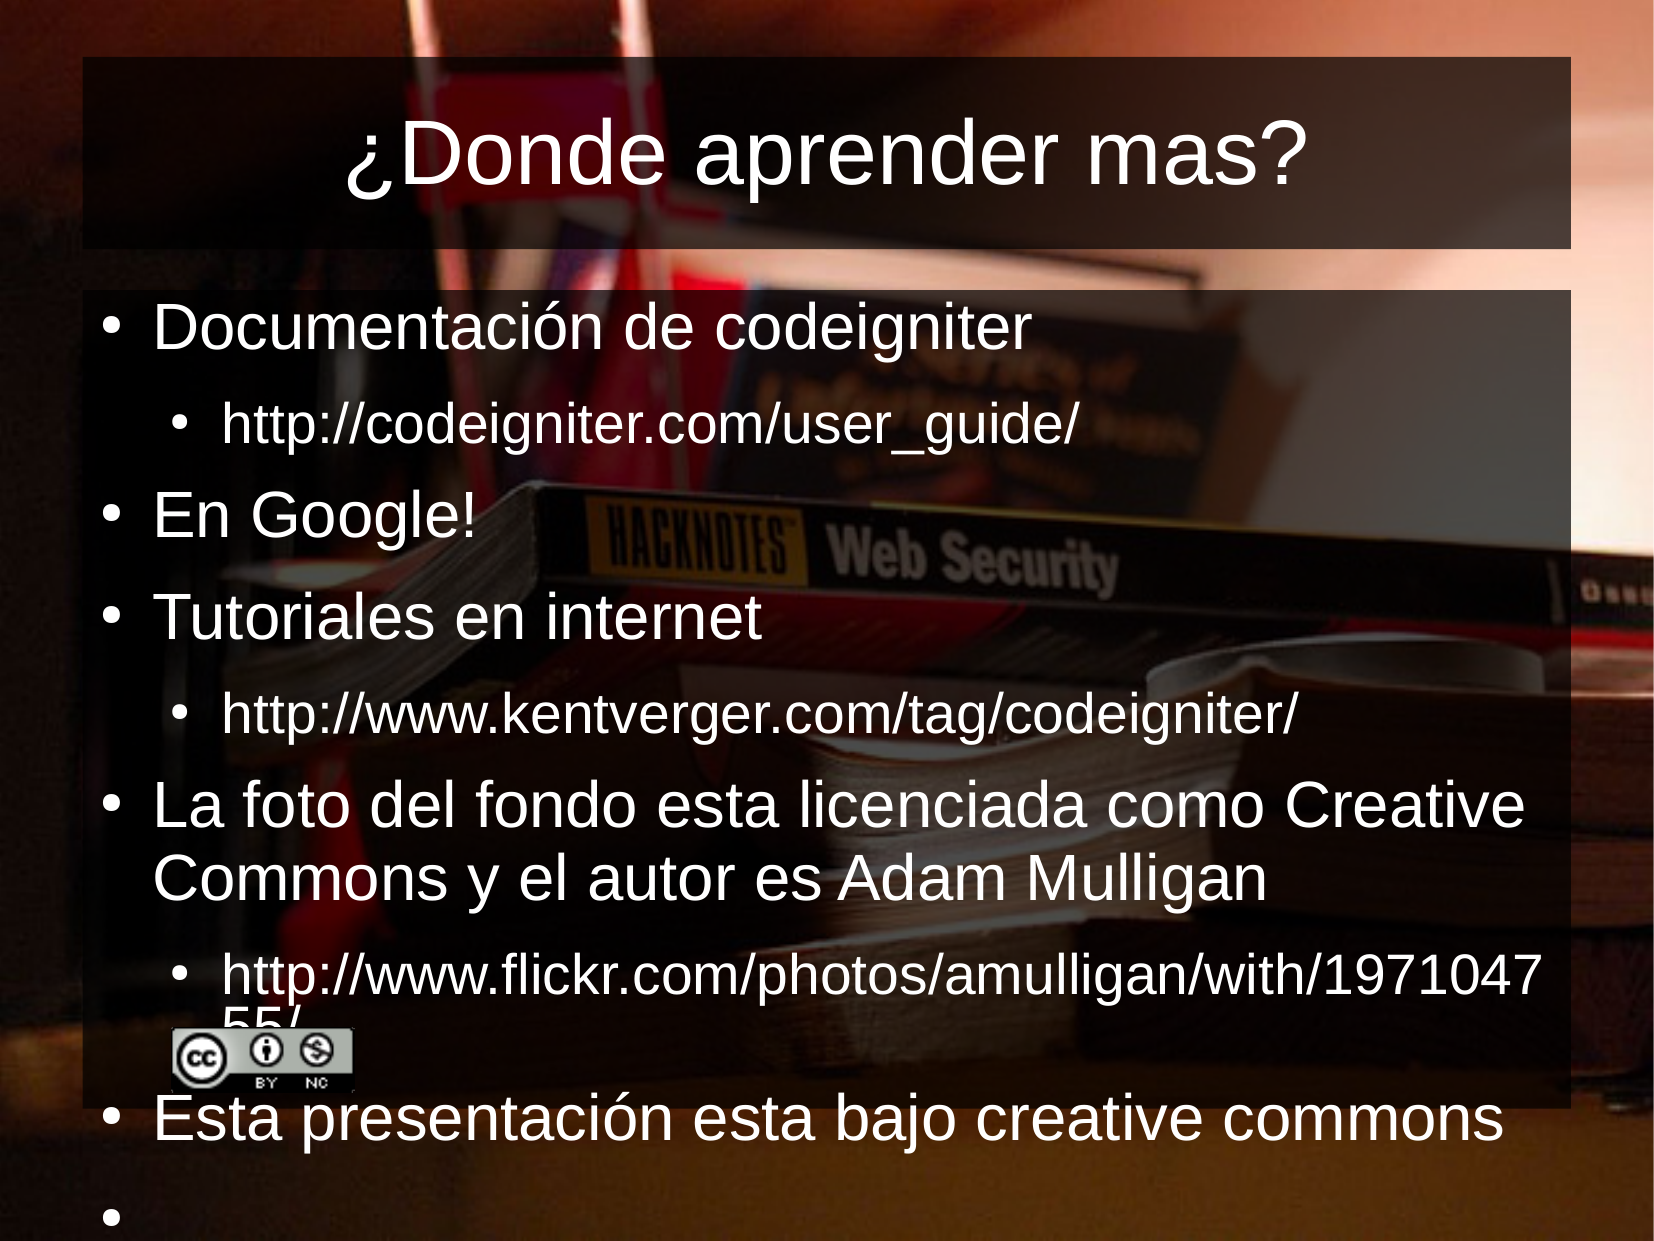

# ¿Donde aprender mas?
Documentación de codeigniter
http://codeigniter.com/user_guide/
En Google!
Tutoriales en internet
http://www.kentverger.com/tag/codeigniter/
La foto del fondo esta licenciada como Creative Commons y el autor es Adam Mulligan
http://www.flickr.com/photos/amulligan/with/197104755/
Esta presentación esta bajo creative commons